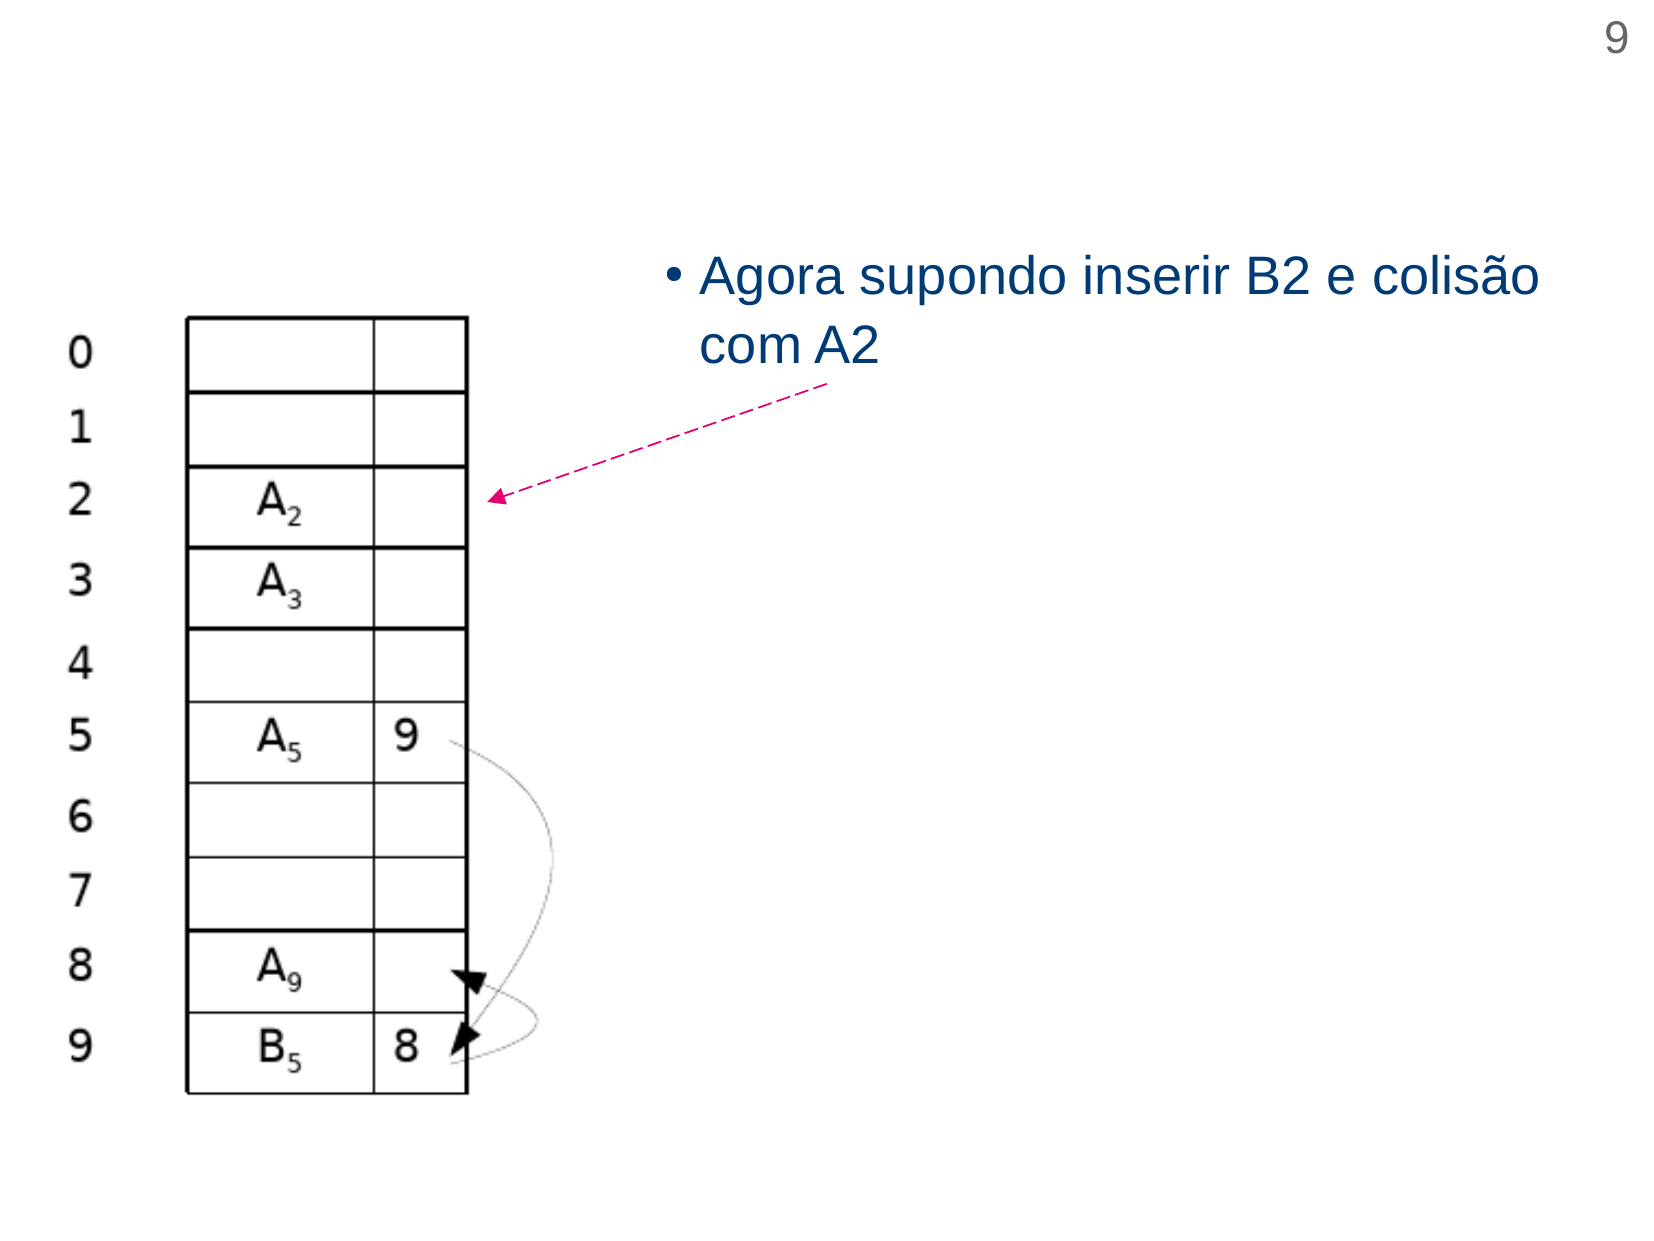

9
#
Agora supondo inserir B2 e colisão com A2